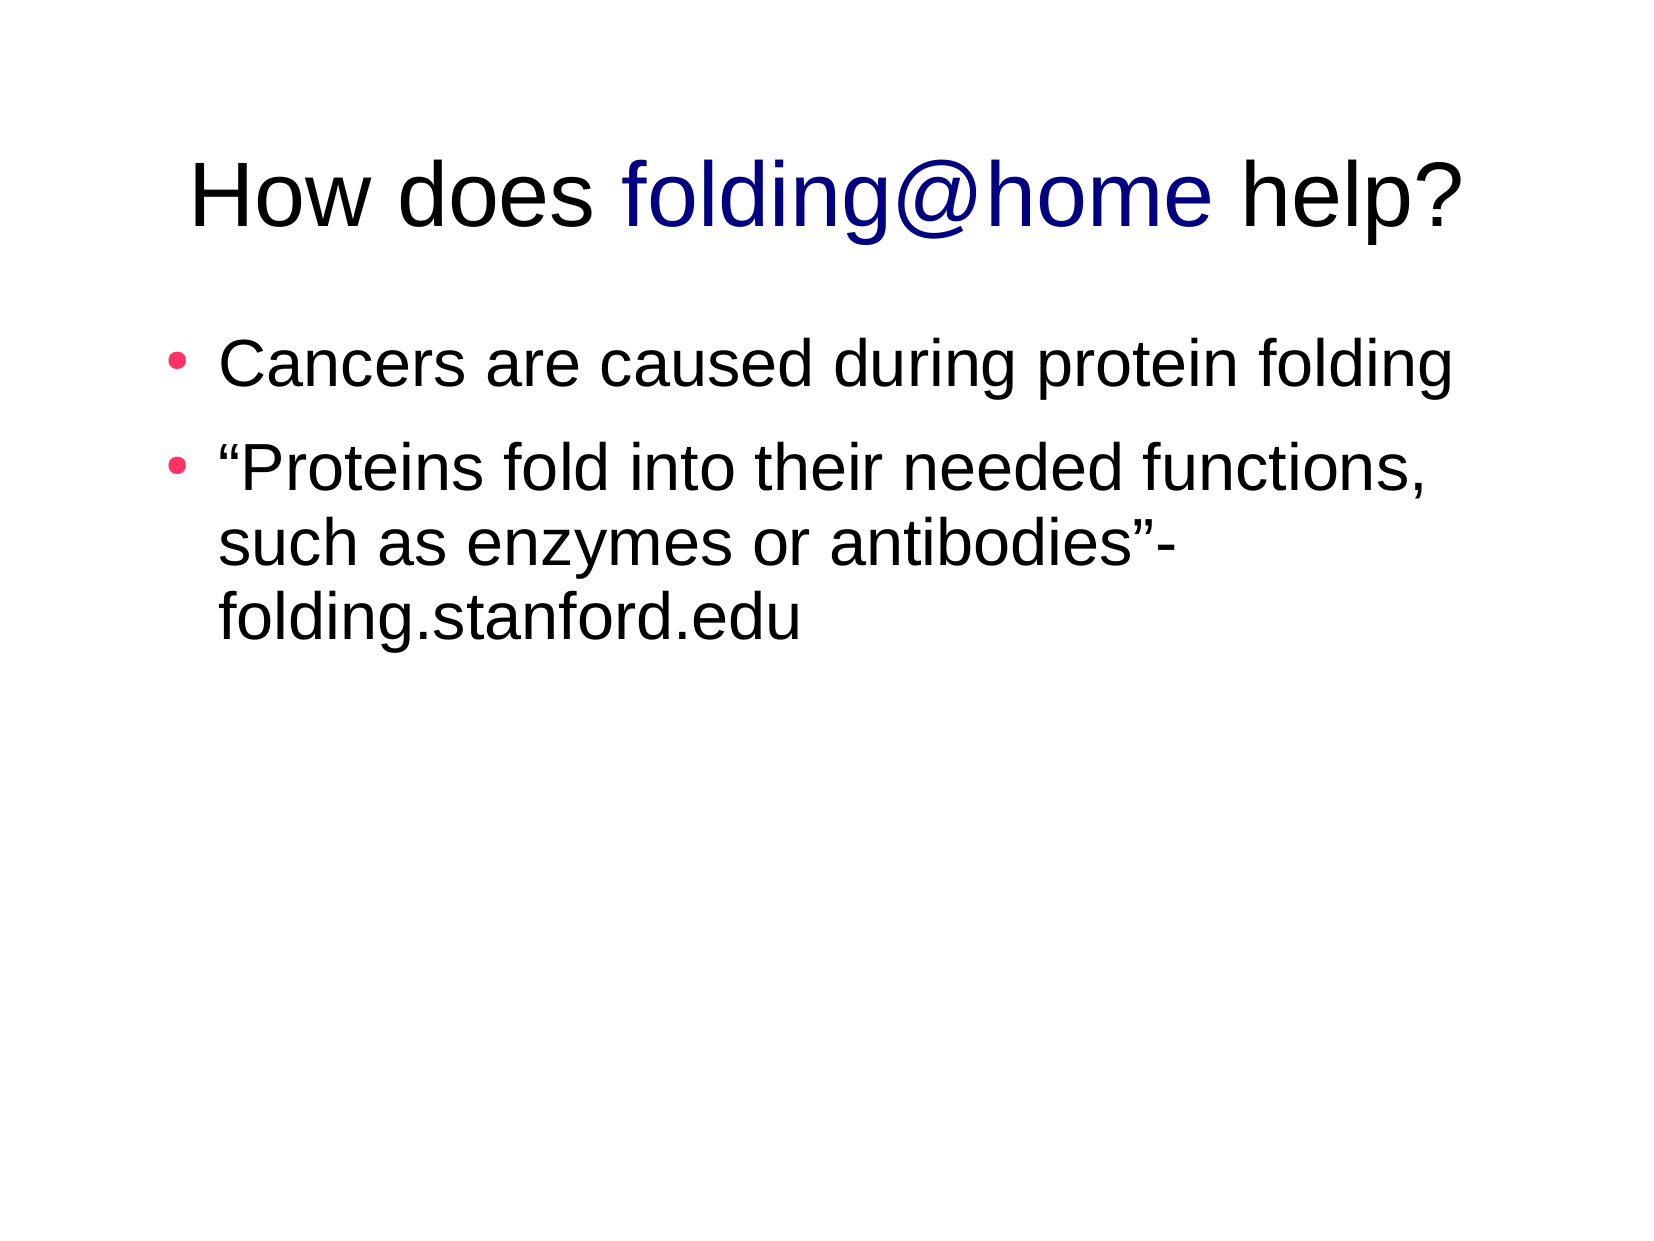

# How does folding@home help?
Cancers are caused during protein folding
“Proteins fold into their needed functions, such as enzymes or antibodies”-folding.stanford.edu